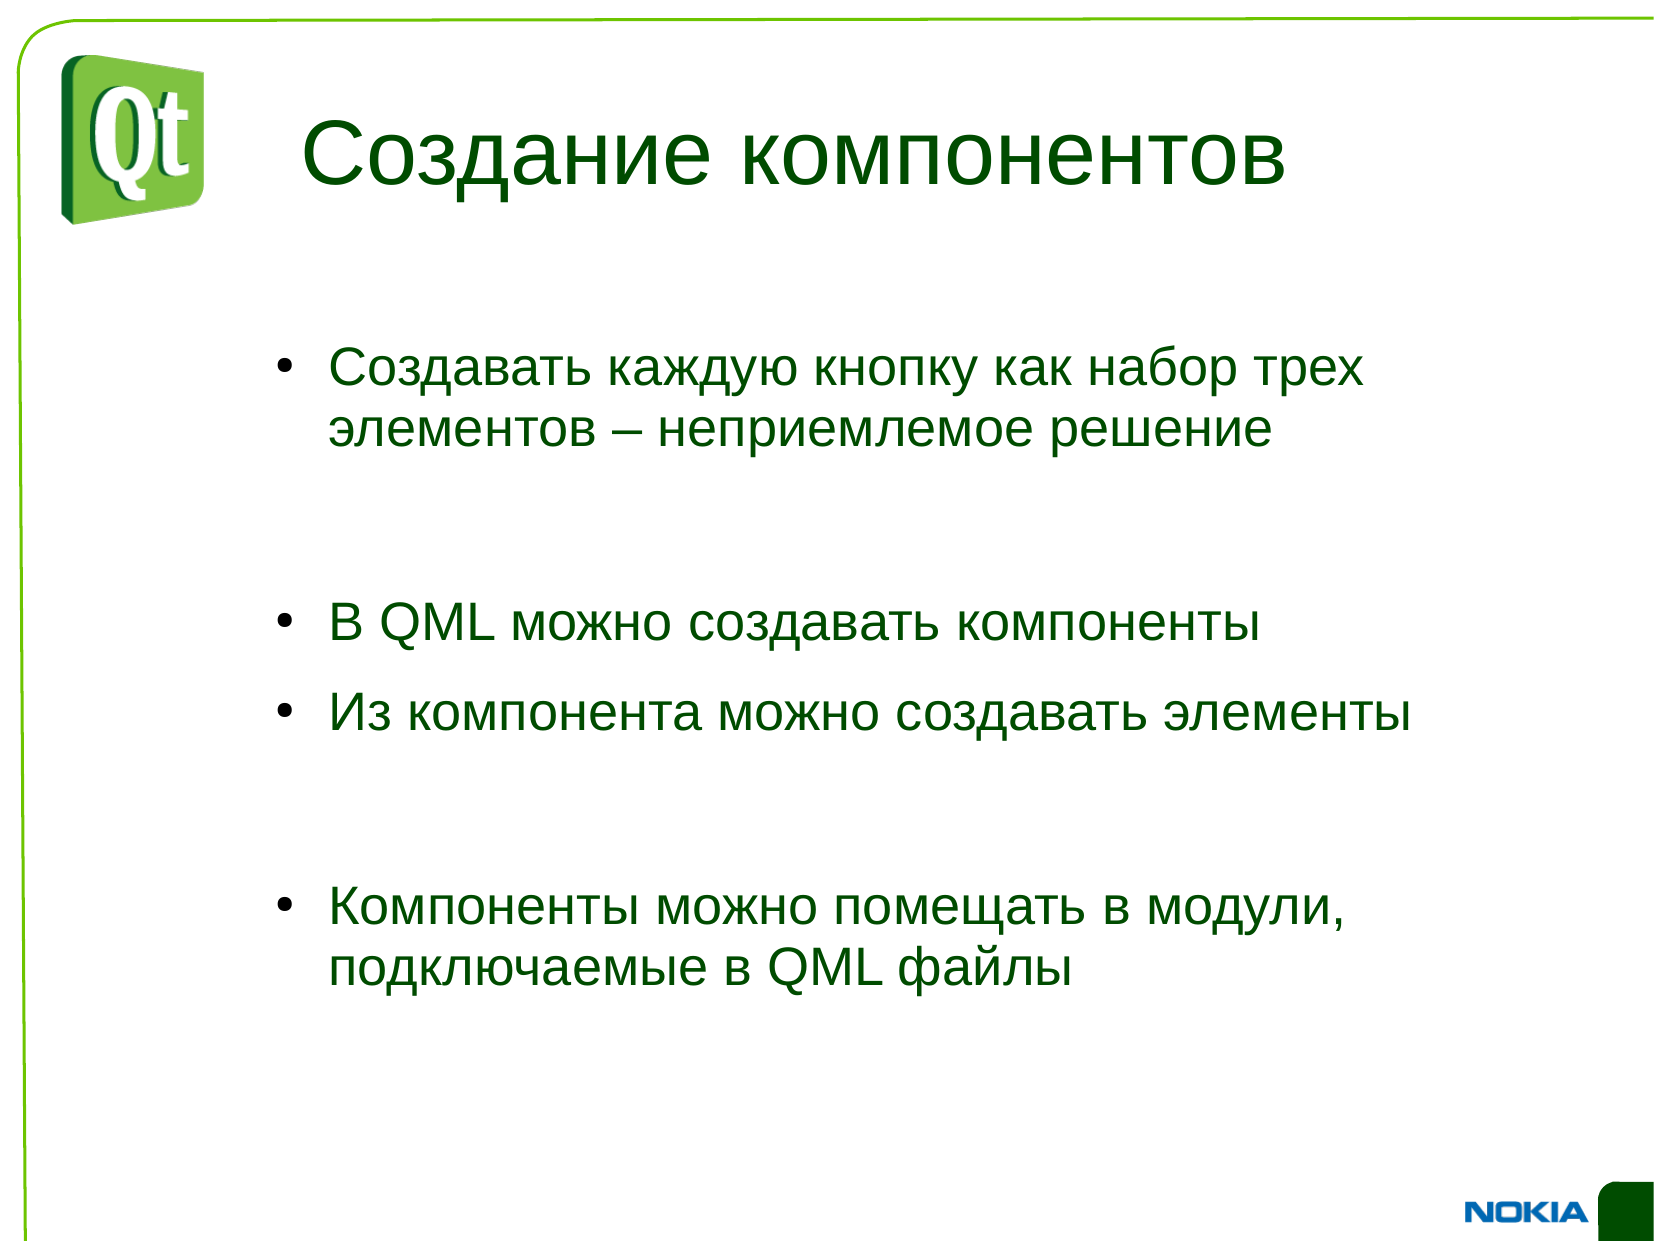

# Создание компонентов
Создавать каждую кнопку как набор трех элементов – неприемлемое решение
В QML можно создавать компоненты
Из компонента можно создавать элементы
Компоненты можно помещать в модули, подключаемые в QML файлы